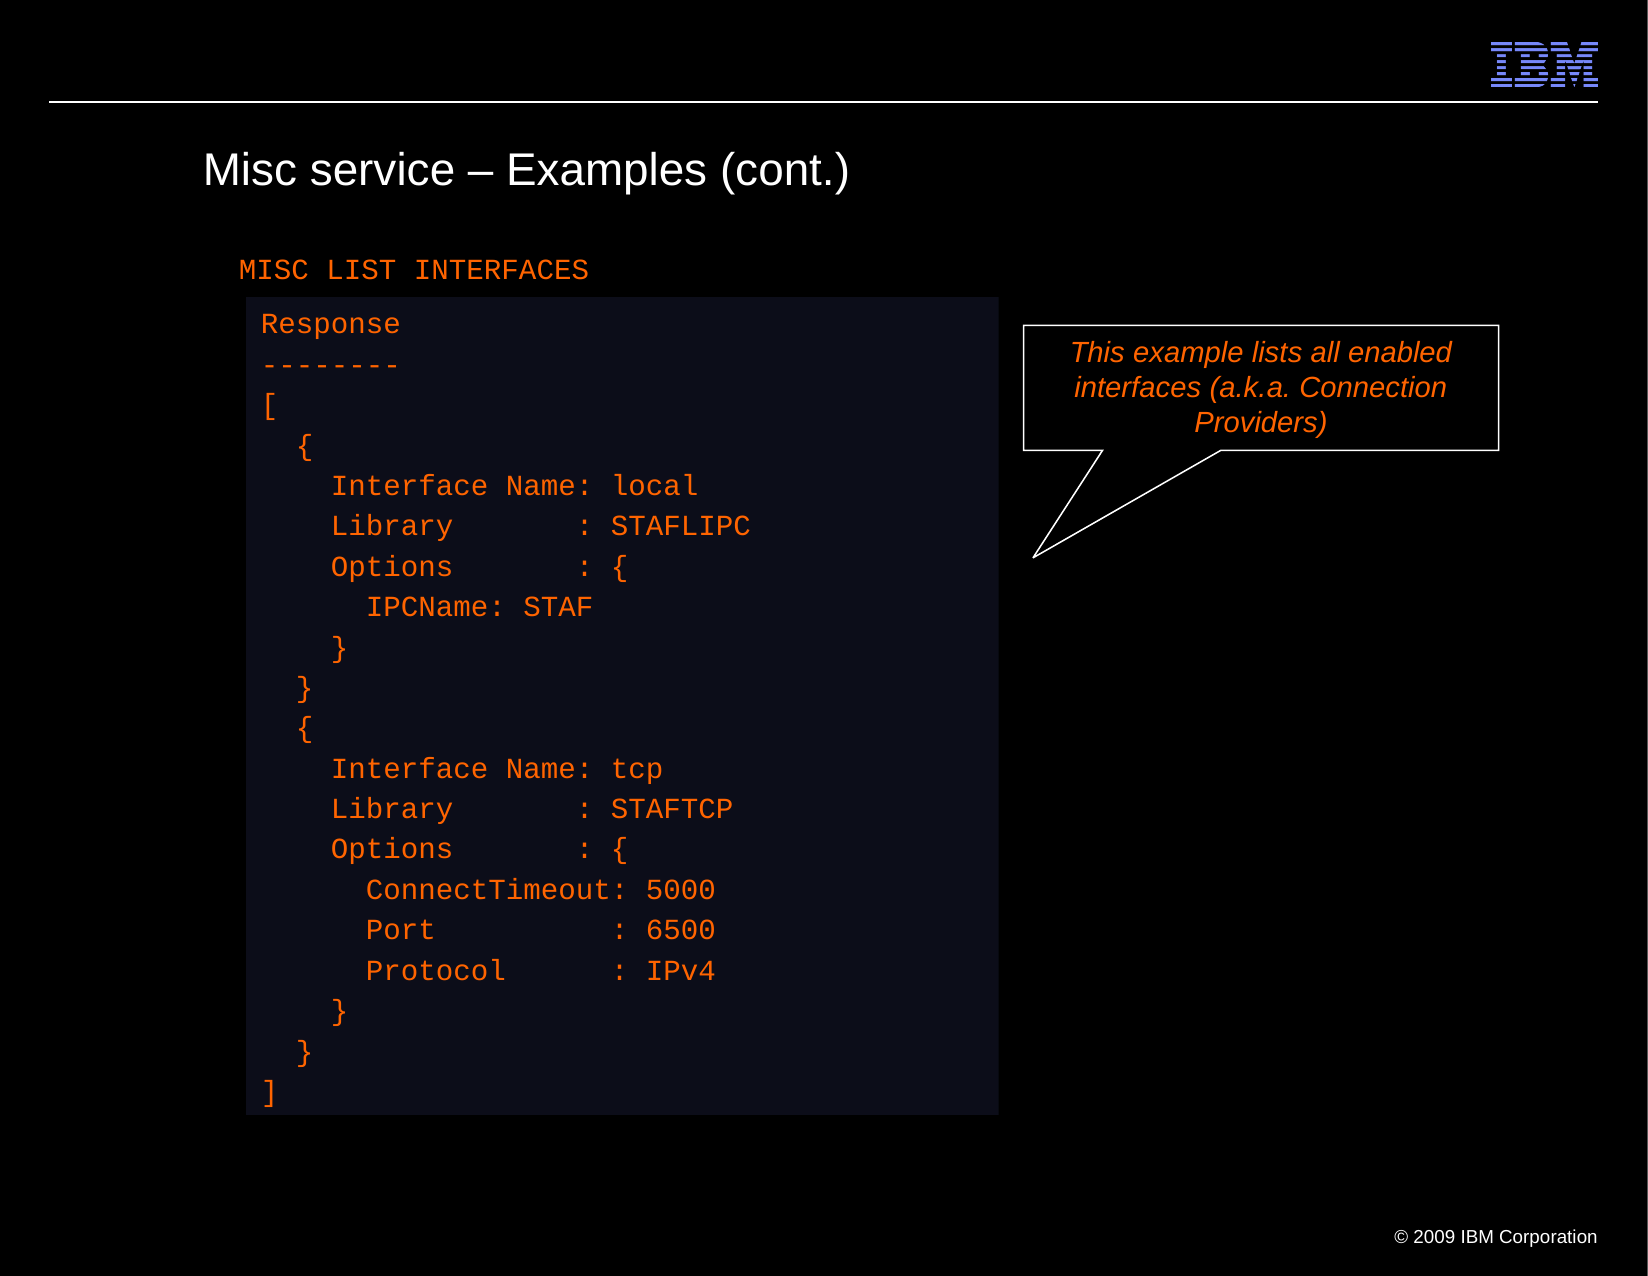

# Misc service – Examples (cont.)
MISC LIST INTERFACES
Response
--------
[
 {
 Interface Name: local
 Library : STAFLIPC
 Options : {
 IPCName: STAF
 }
 }
 {
 Interface Name: tcp
 Library : STAFTCP
 Options : {
 ConnectTimeout: 5000
 Port : 6500
 Protocol : IPv4
 }
 }
]
This example lists all enabled interfaces (a.k.a. Connection Providers)